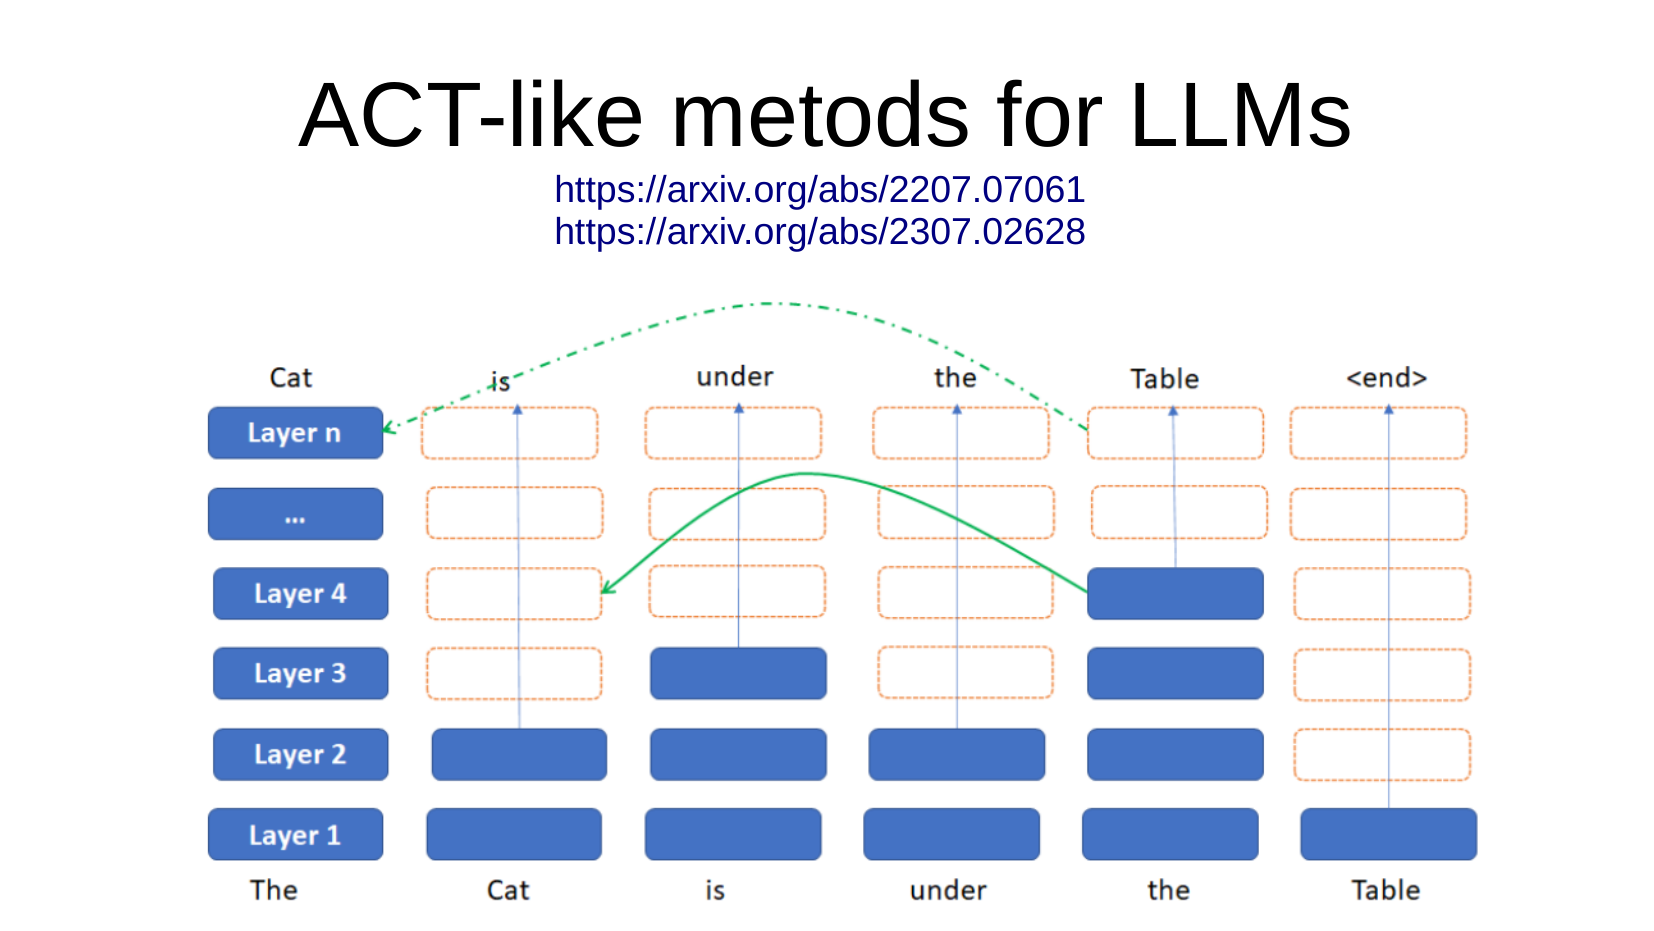

# ACT-like metods for LLMs
https://arxiv.org/abs/2207.07061
https://arxiv.org/abs/2307.02628